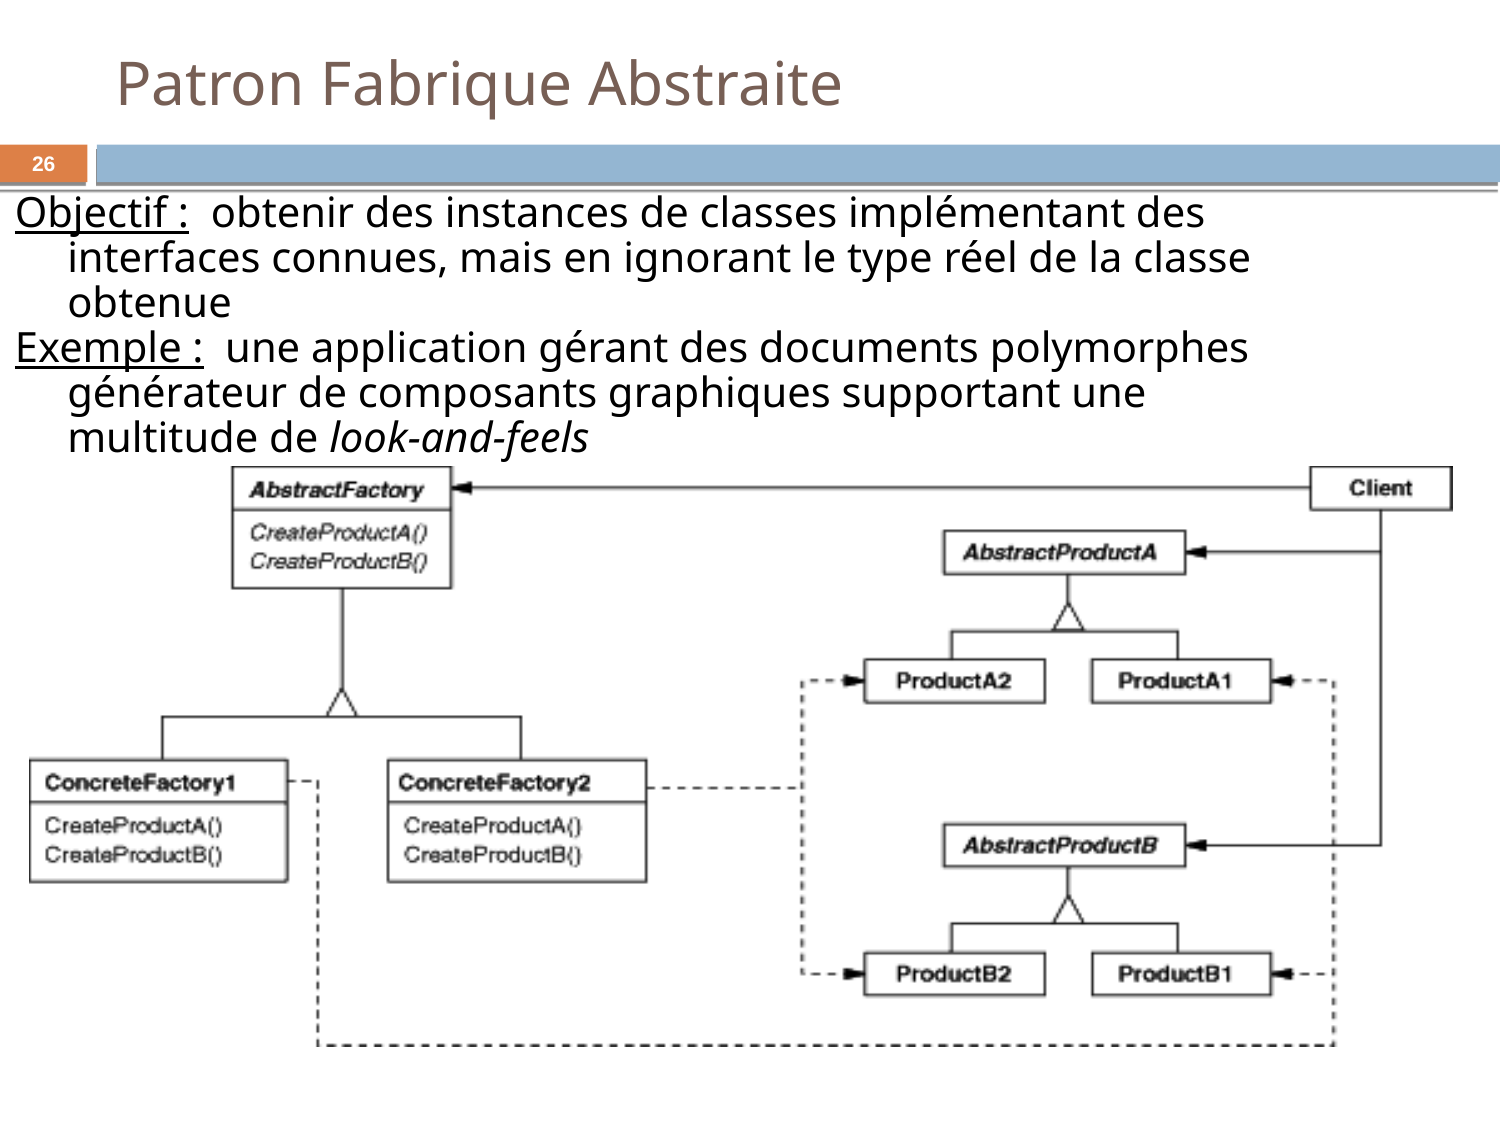

# Patron Fabrique Abstraite
Objectif : obtenir des instances de classes implémentant des interfaces connues, mais en ignorant le type réel de la classe obtenue
Exemple : une application gérant des documents polymorphes générateur de composants graphiques supportant une multitude de look-and-feels